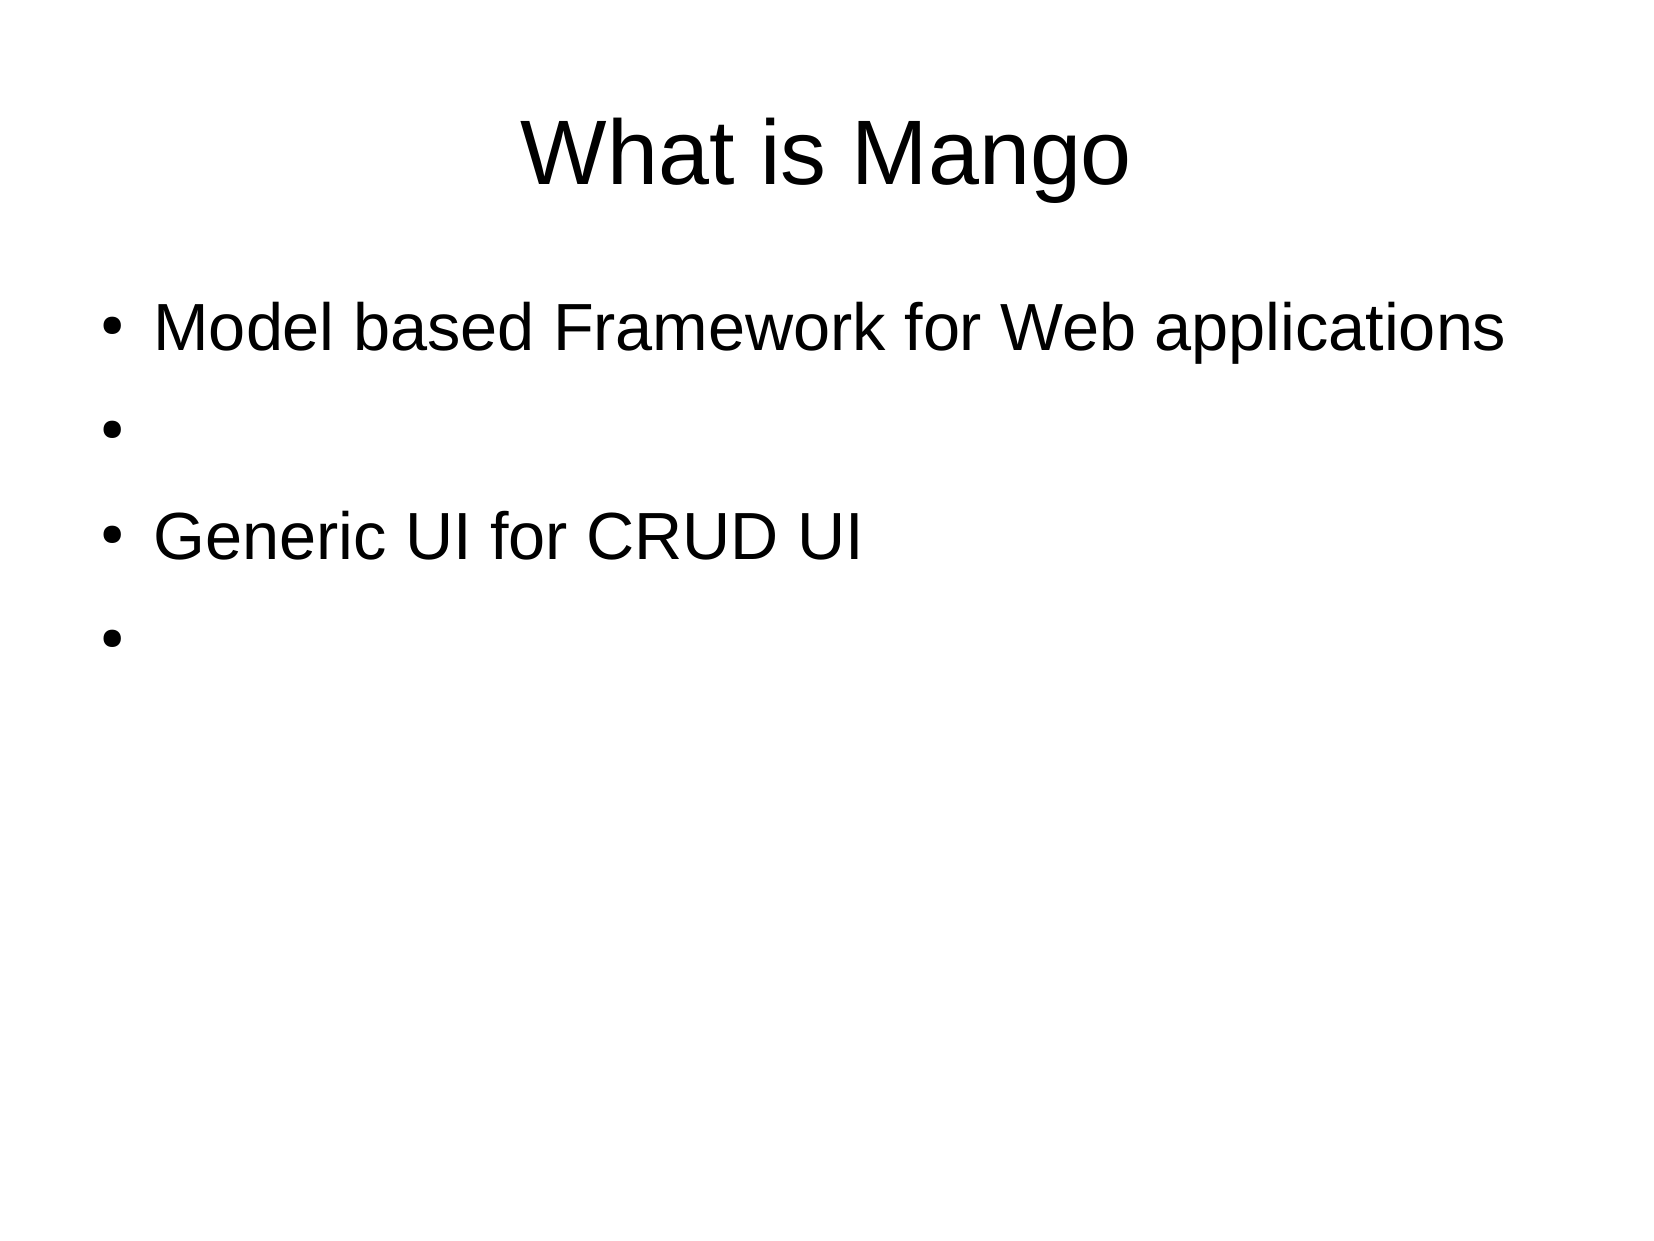

# What is Mango
Model based Framework for Web applications
Generic UI for CRUD UI